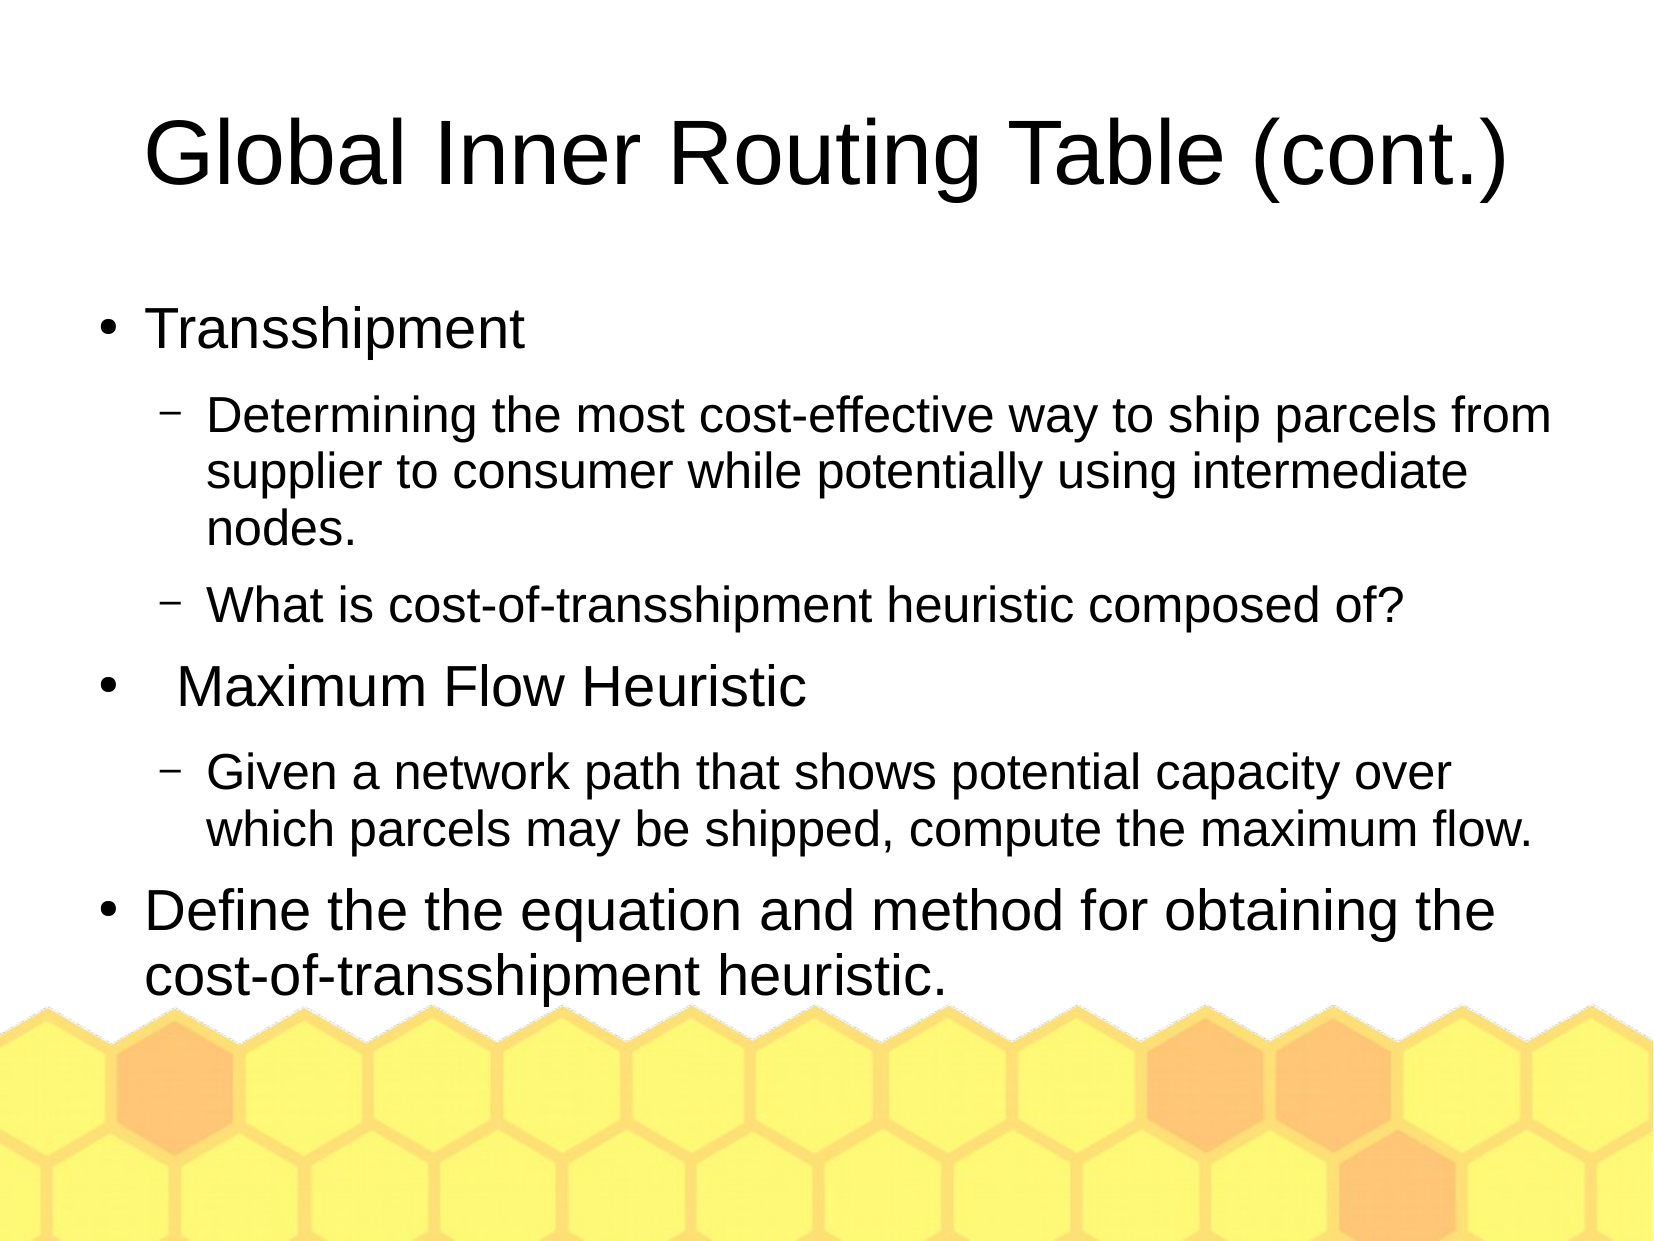

# Global Inner Routing Table	(cont.)
Transshipment
Determining the most cost-effective way to ship parcels from supplier to consumer while potentially using intermediate nodes.
What is cost-of-transshipment heuristic composed of?
 Maximum Flow Heuristic
Given a network path that shows potential capacity over which parcels may be shipped, compute the maximum flow.
Define the the equation and method for obtaining the cost-of-transshipment heuristic.